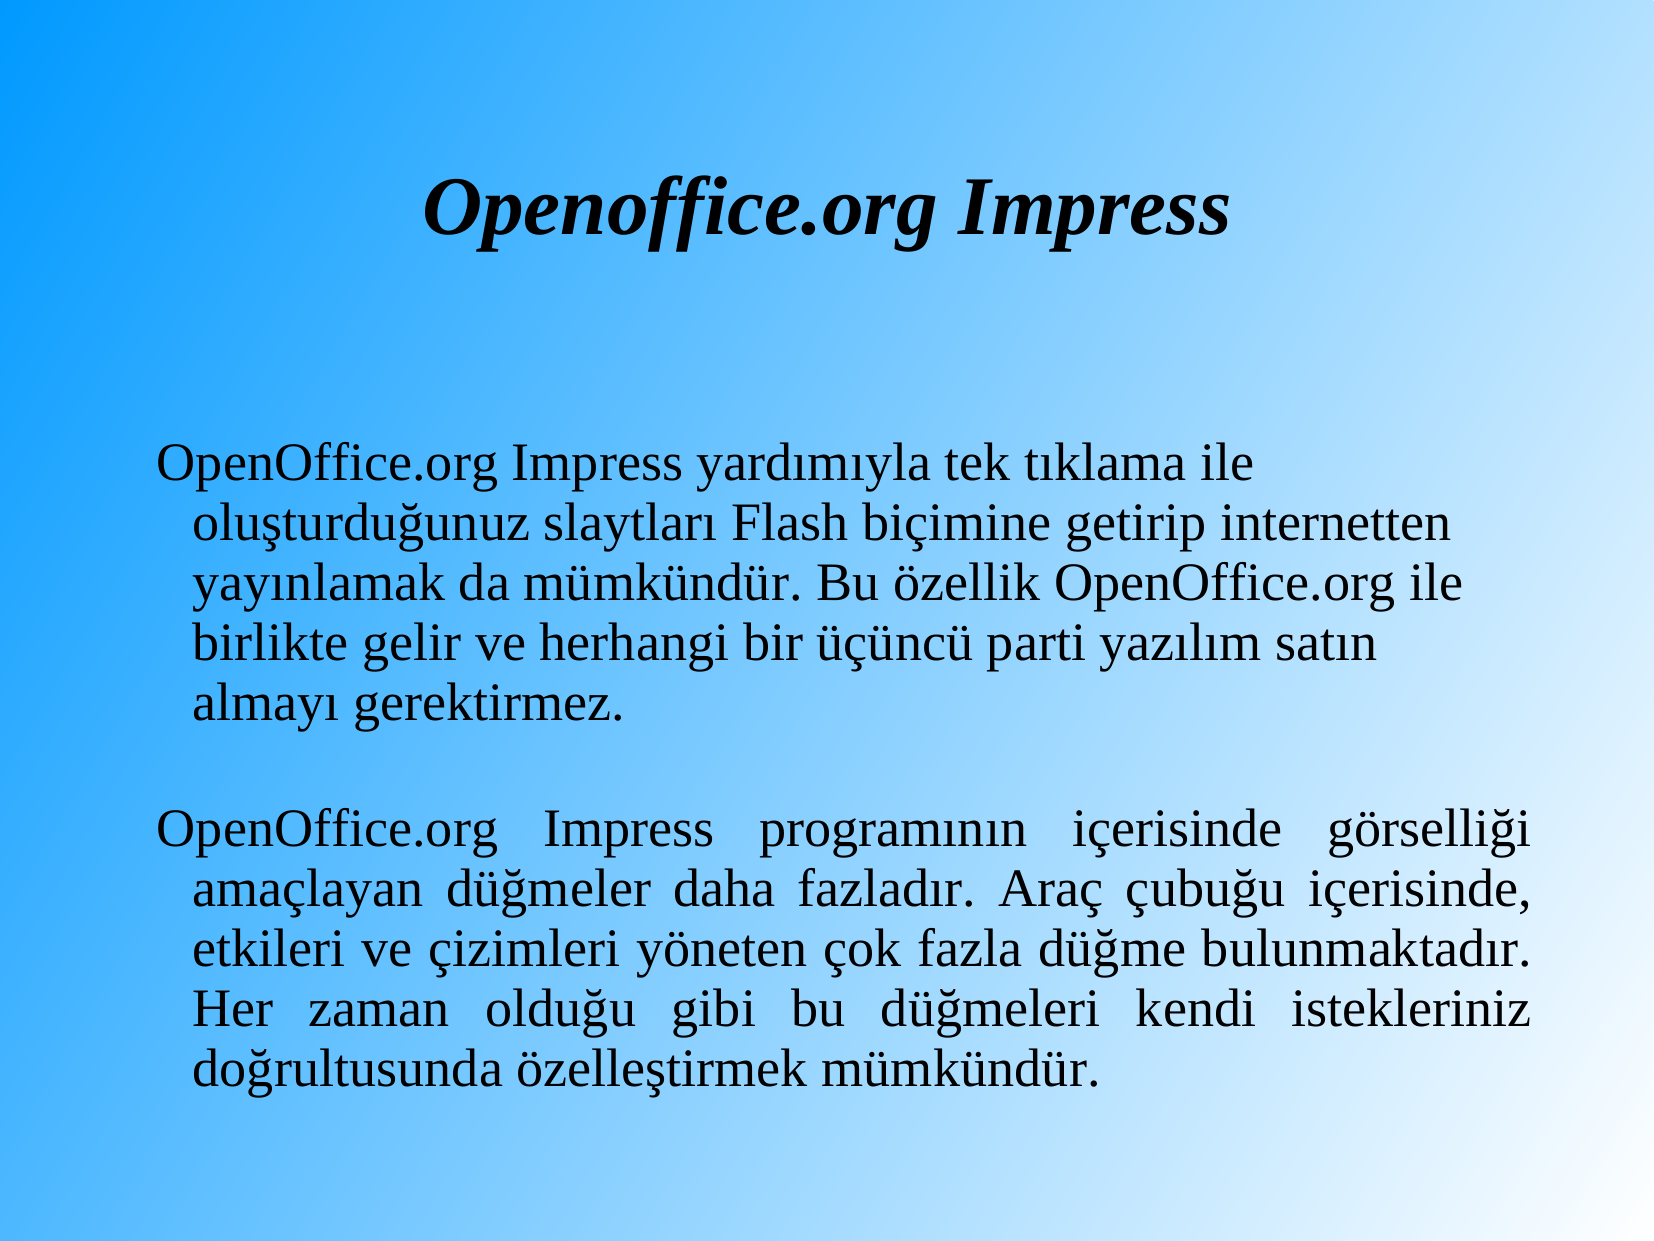

# Openoffice.org Impress
OpenOffice.org Impress yardımıyla tek tıklama ile oluşturduğunuz slaytları Flash biçimine getirip internetten yayınlamak da mümkündür. Bu özellik OpenOffice.org ile birlikte gelir ve herhangi bir üçüncü parti yazılım satın almayı gerektirmez.
OpenOffice.org Impress programının içerisinde görselliği amaçlayan düğmeler daha fazladır. Araç çubuğu içerisinde, etkileri ve çizimleri yöneten çok fazla düğme bulunmaktadır. Her zaman olduğu gibi bu düğmeleri kendi istekleriniz doğrultusunda özelleştirmek mümkündür.